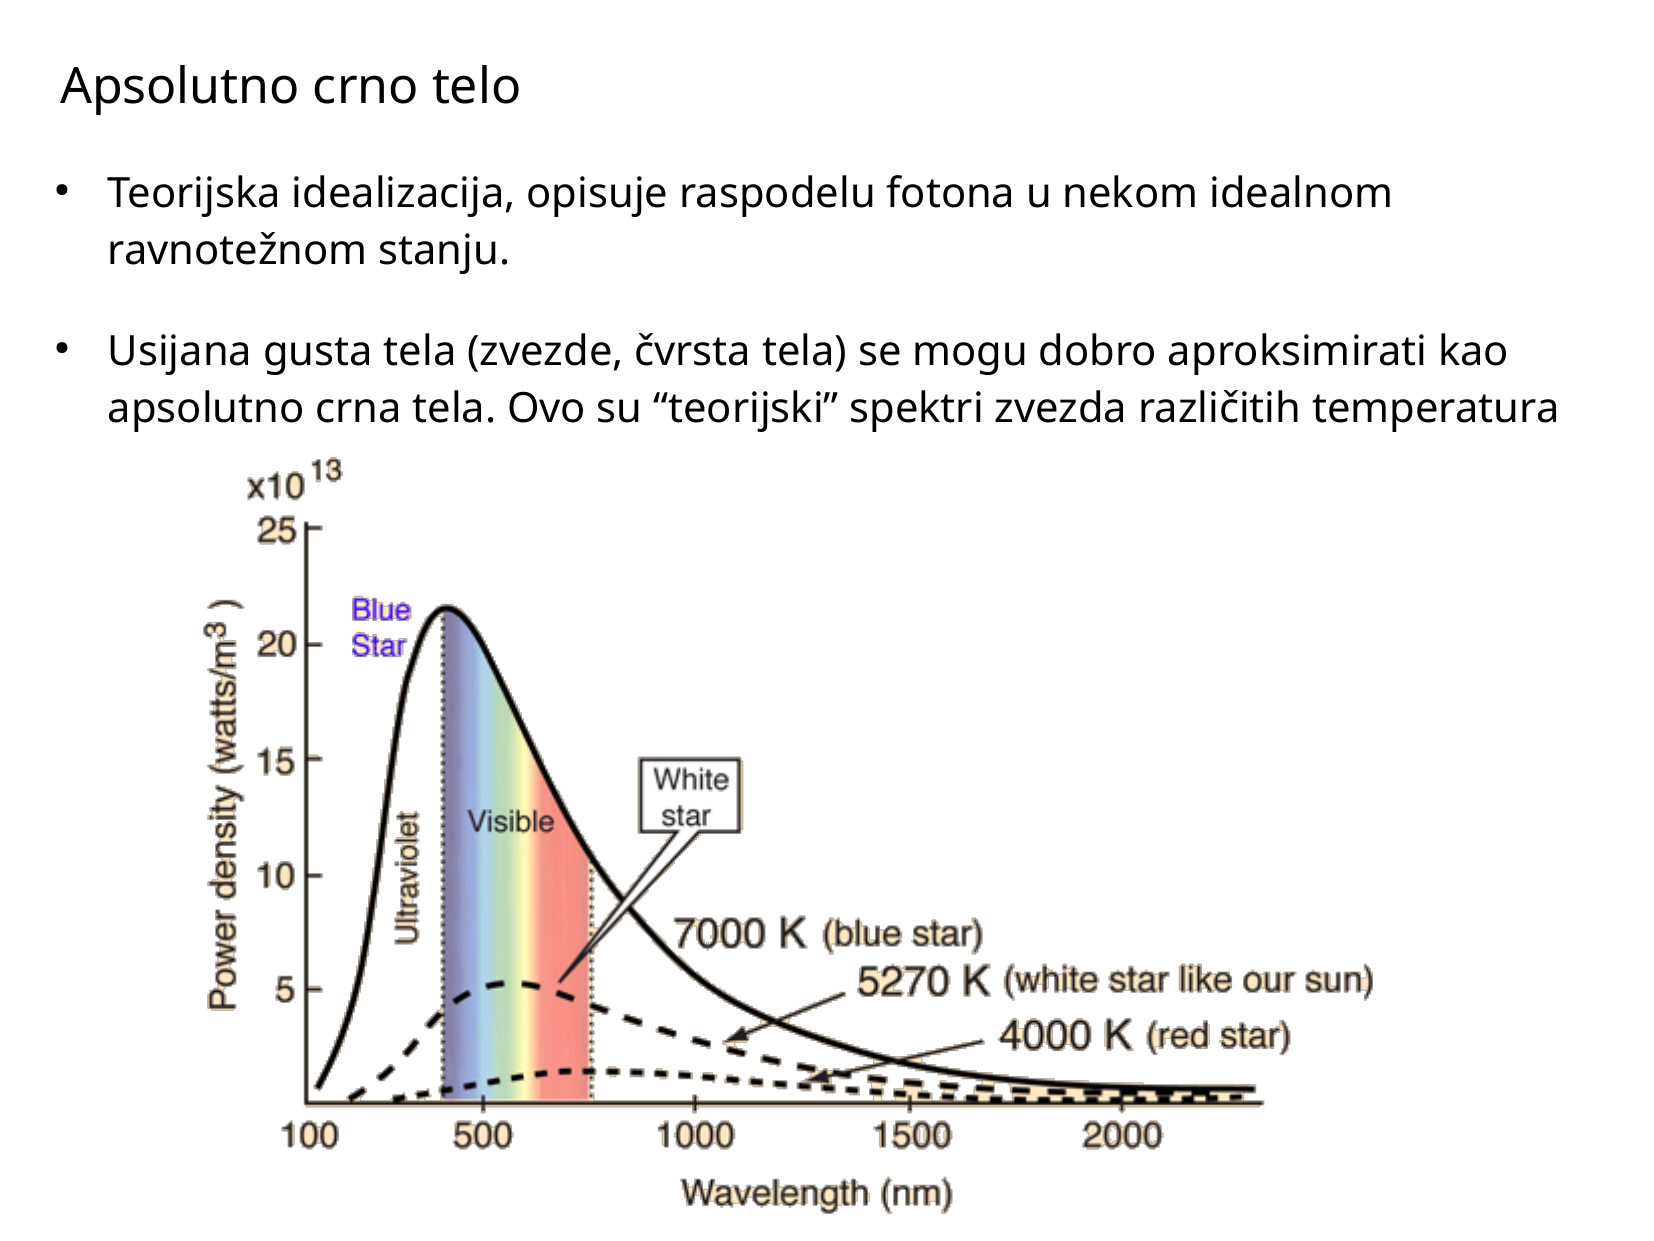

# Apsolutno crno telo
Teorijska idealizacija, opisuje raspodelu fotona u nekom idealnom ravnotežnom stanju.
Usijana gusta tela (zvezde, čvrsta tela) se mogu dobro aproksimirati kao apsolutno crna tela. Ovo su “teorijski” spektri zvezda različitih temperatura